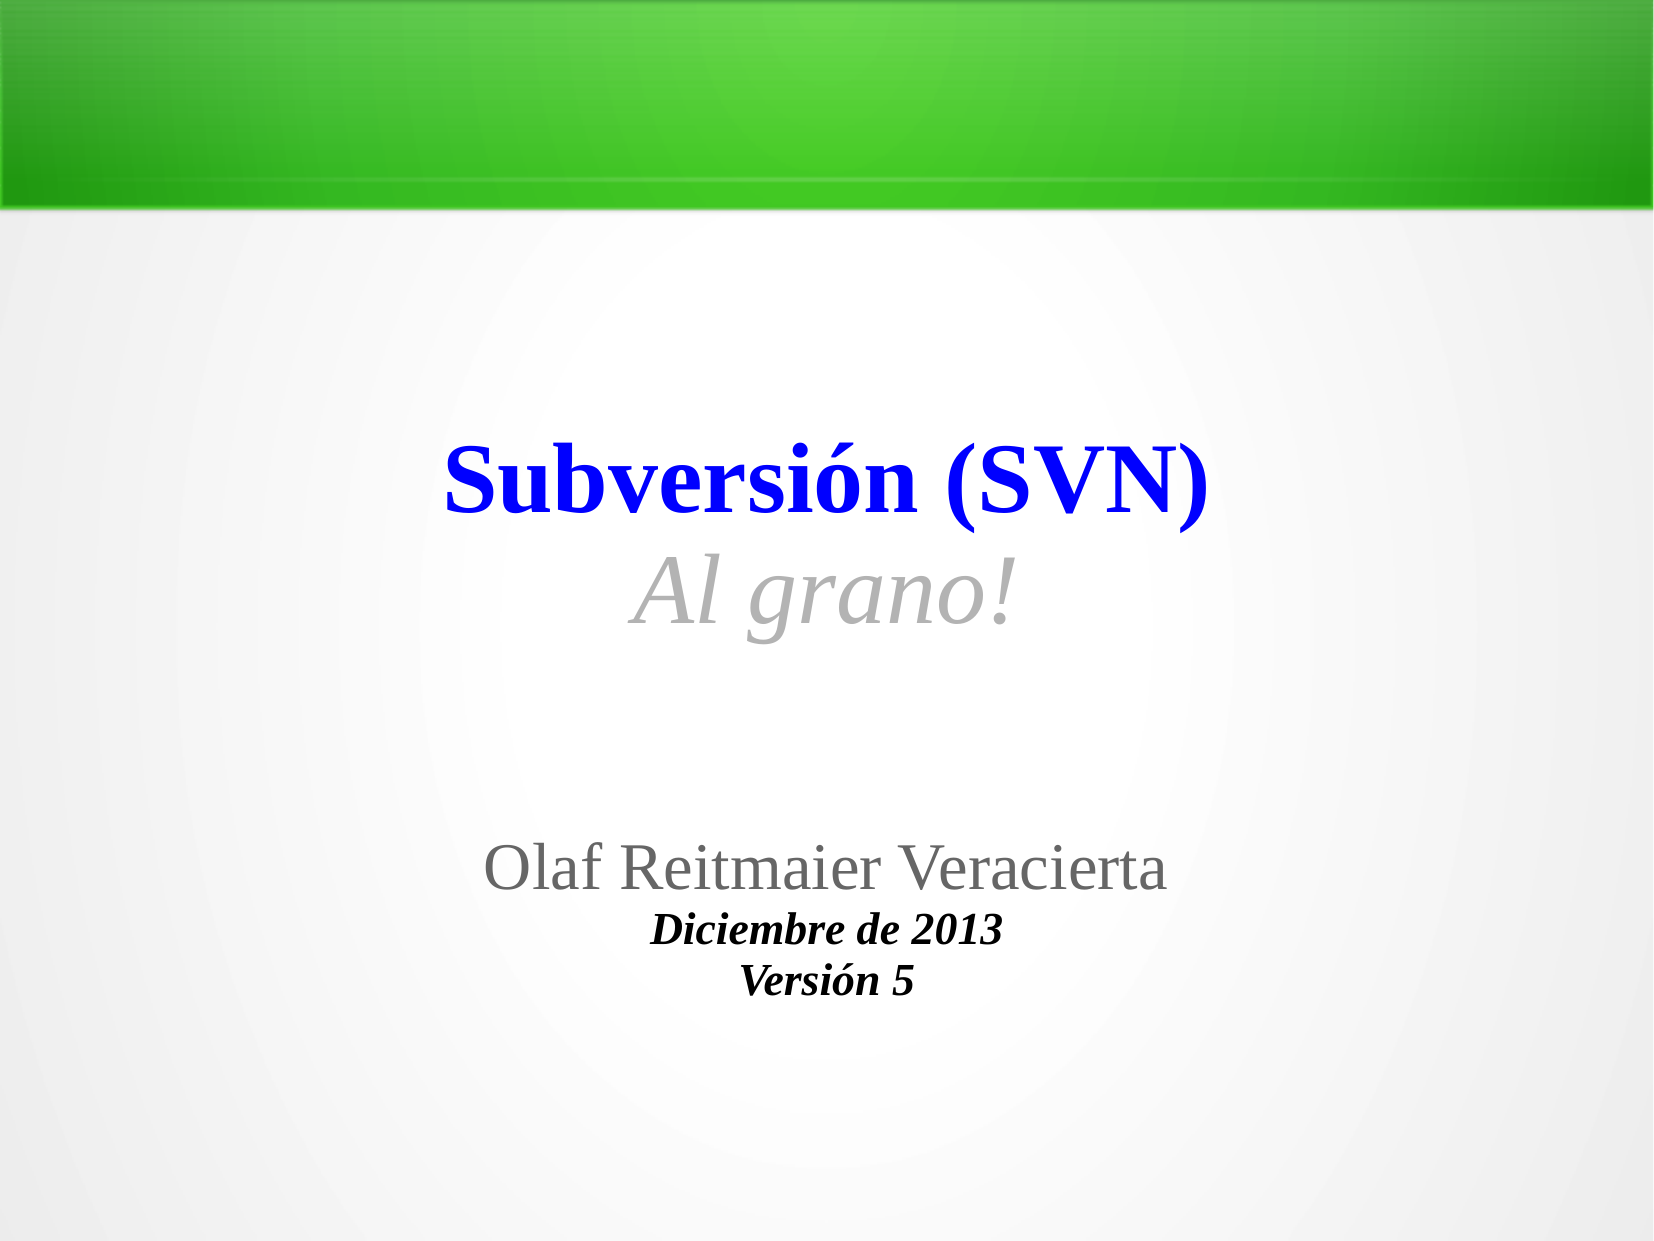

#
Subversión (SVN)
Al grano!
Olaf Reitmaier Veracierta
Diciembre de 2013
Versión 5